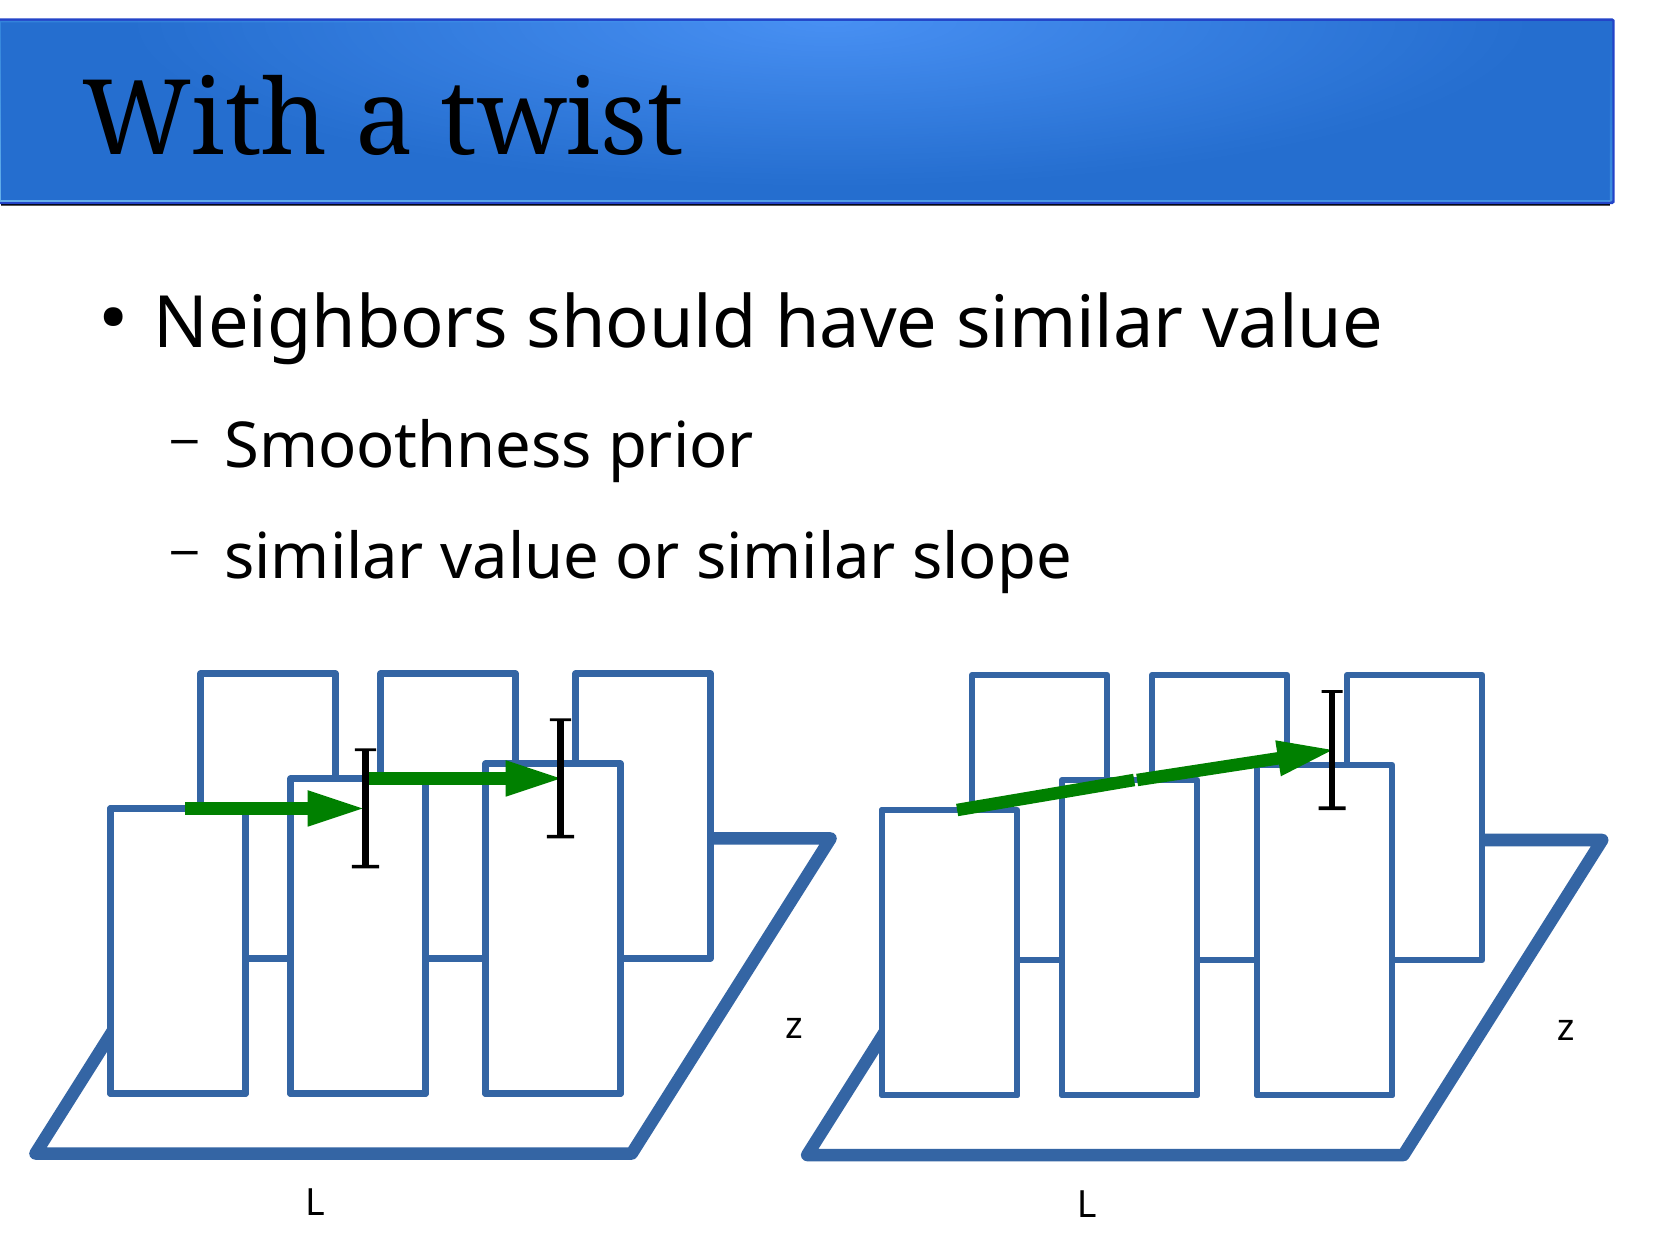

# With a twist
Neighbors should have similar value
Smoothness prior
similar value or similar slope
z
L
z
L